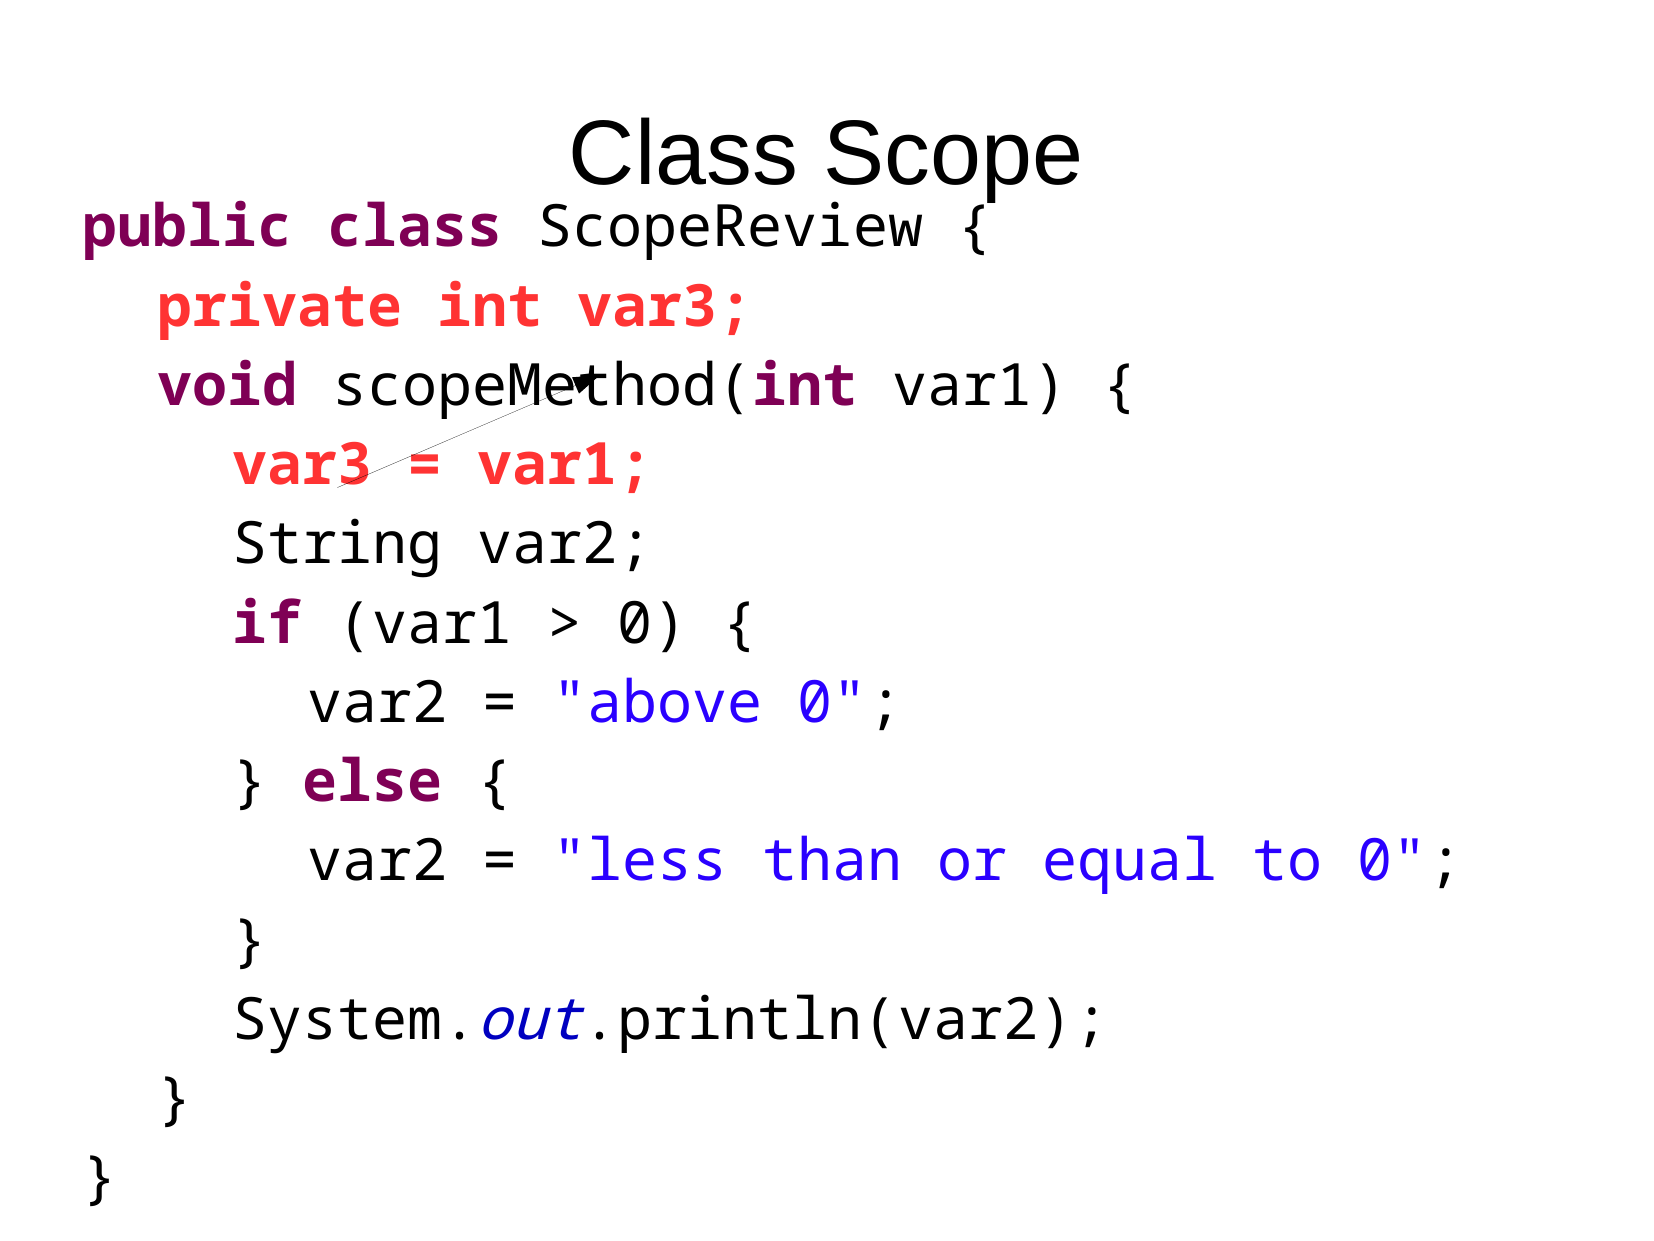

# Class Scope
public class ScopeReview {
	private int var3;
	void scopeMethod(int var1) {
		var3 = var1;
		String var2;
		if (var1 > 0) {
			var2 = "above 0";
		} else {
			var2 = "less than or equal to 0";
		}
		System.out.println(var2);
	}
}